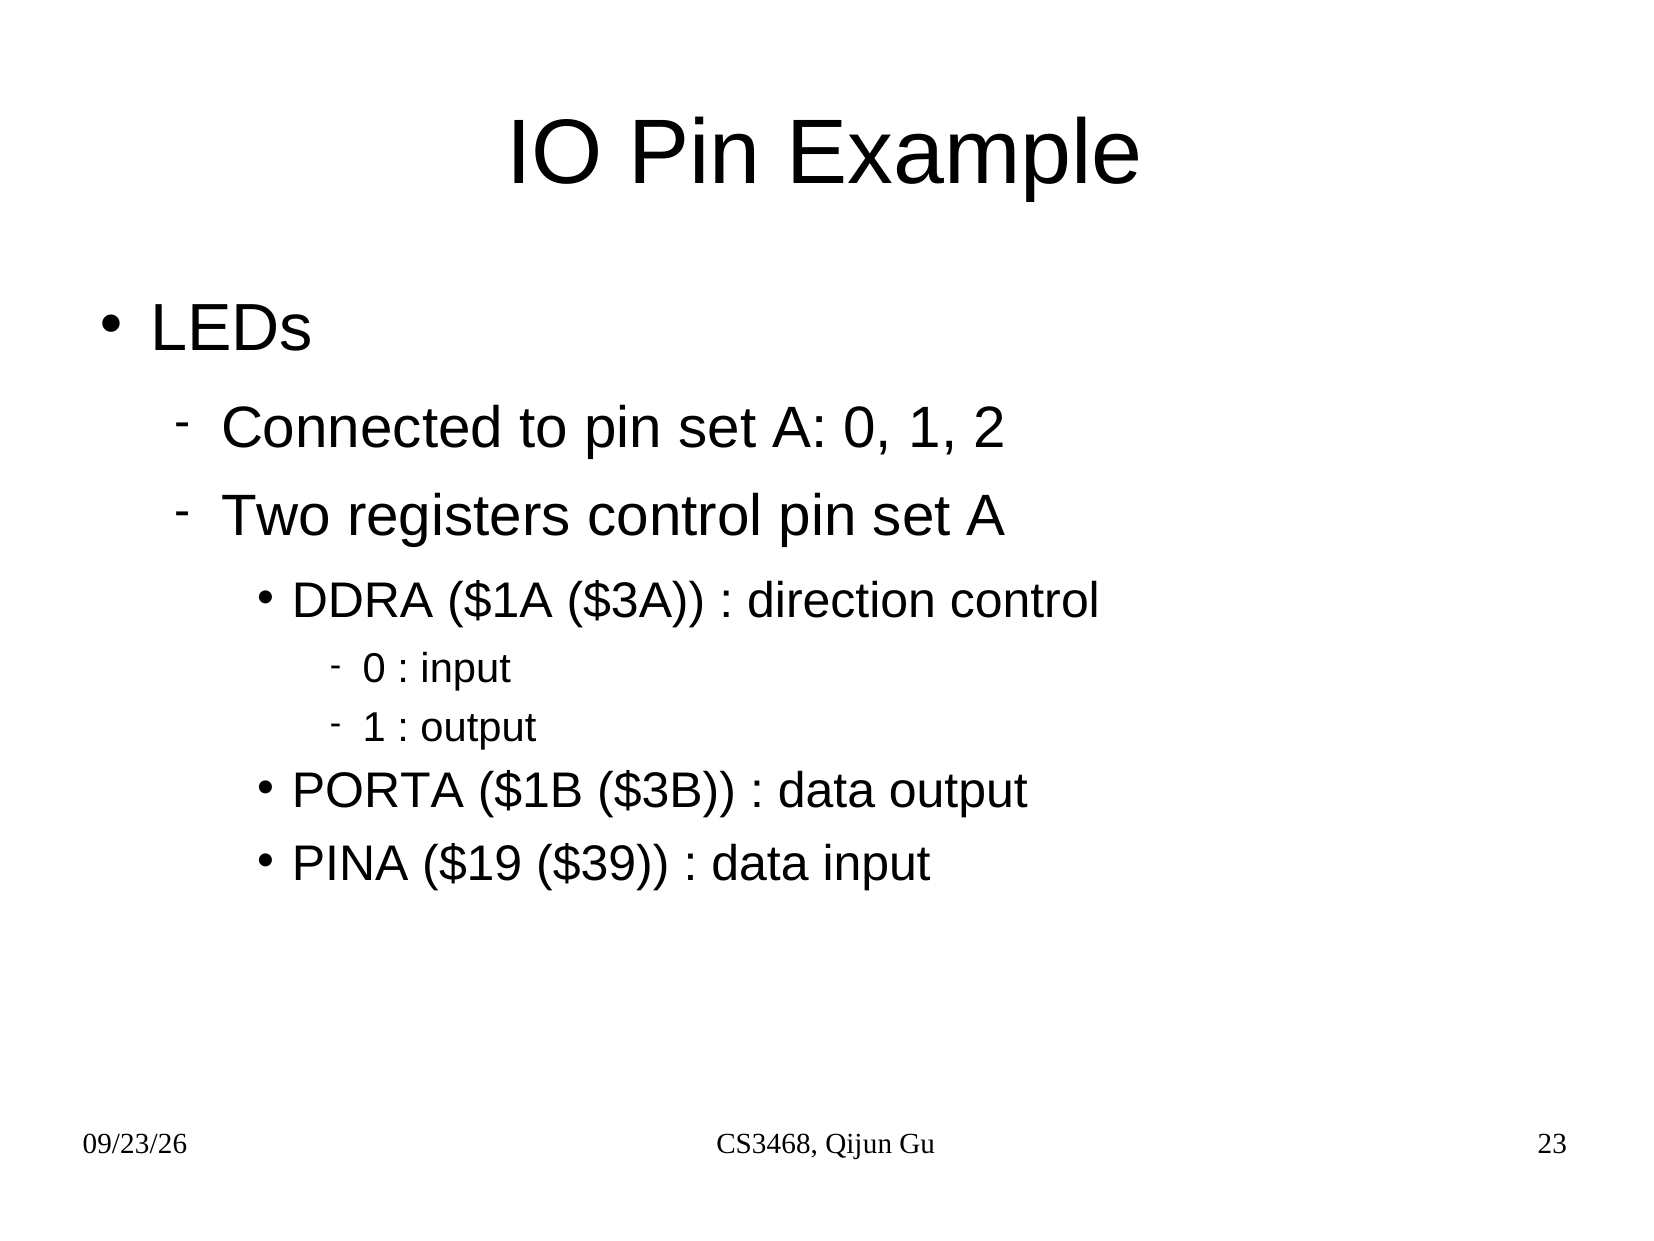

# IO Pin Example
LEDs
Connected to pin set A: 0, 1, 2
Two registers control pin set A
DDRA ($1A ($3A)) : direction control
0 : input
1 : output
PORTA ($1B ($3B)) : data output
PINA ($19 ($39)) : data input
CS3468, Qijun Gu
23